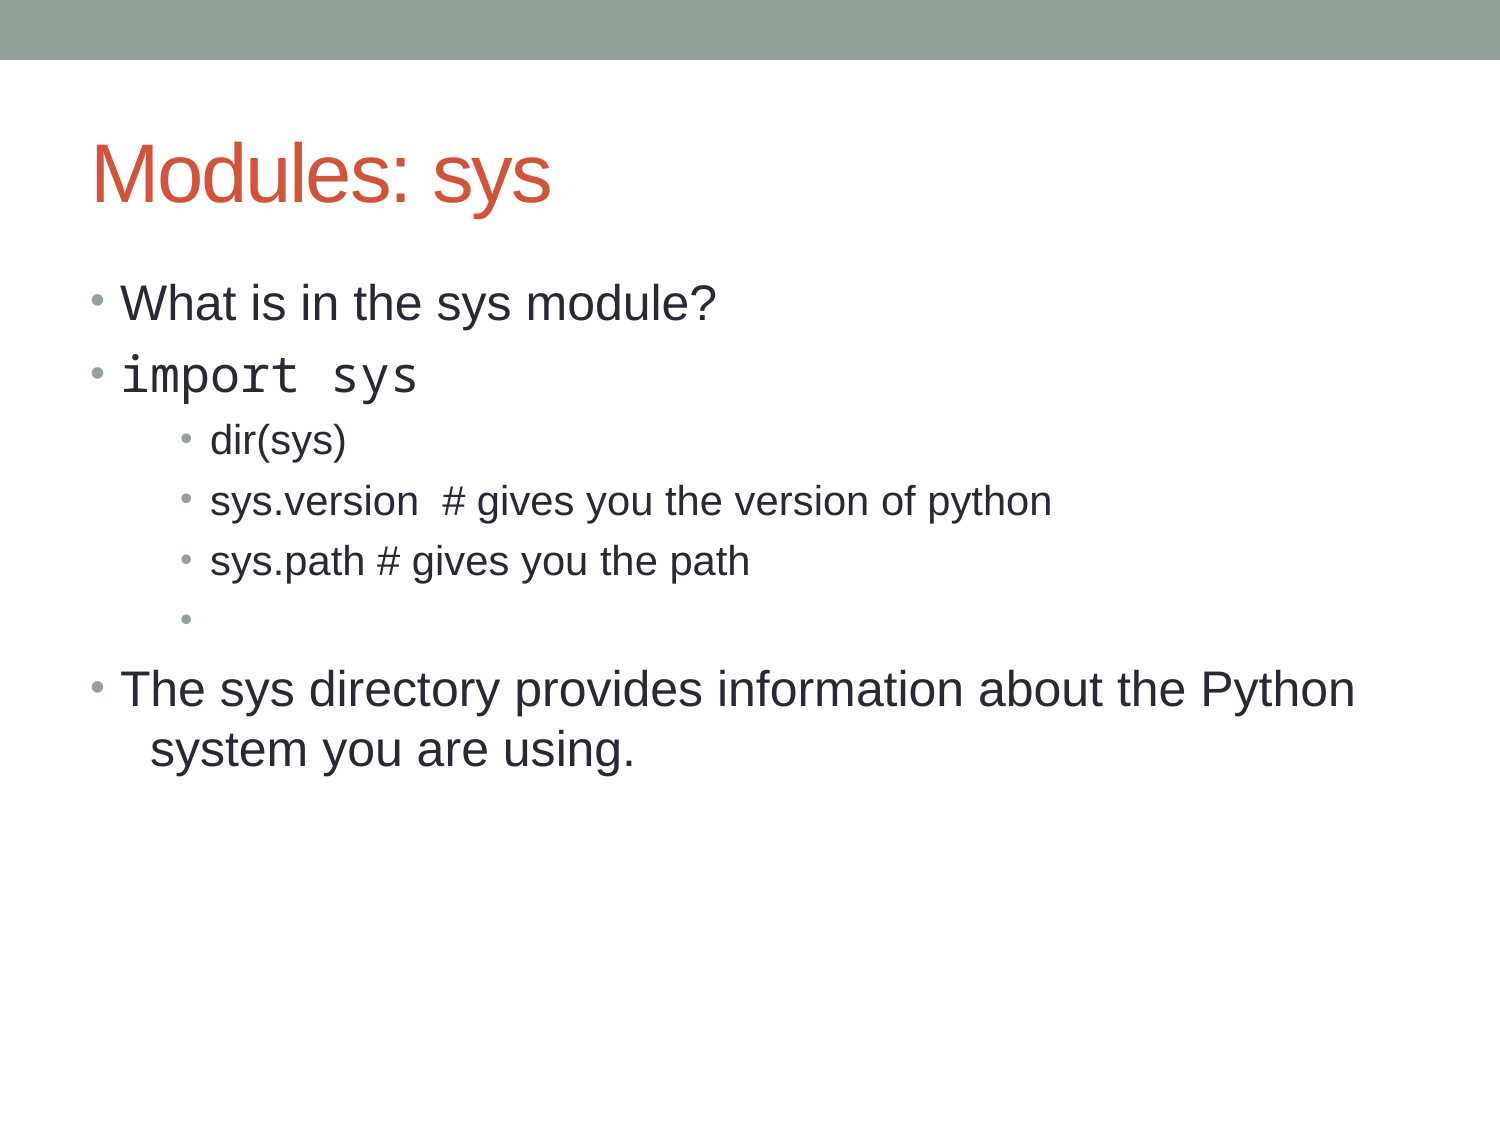

# Modules: sys
What is in the sys module?
import sys
dir(sys)
sys.version # gives you the version of python
sys.path # gives you the path
The sys directory provides information about the Python system you are using.